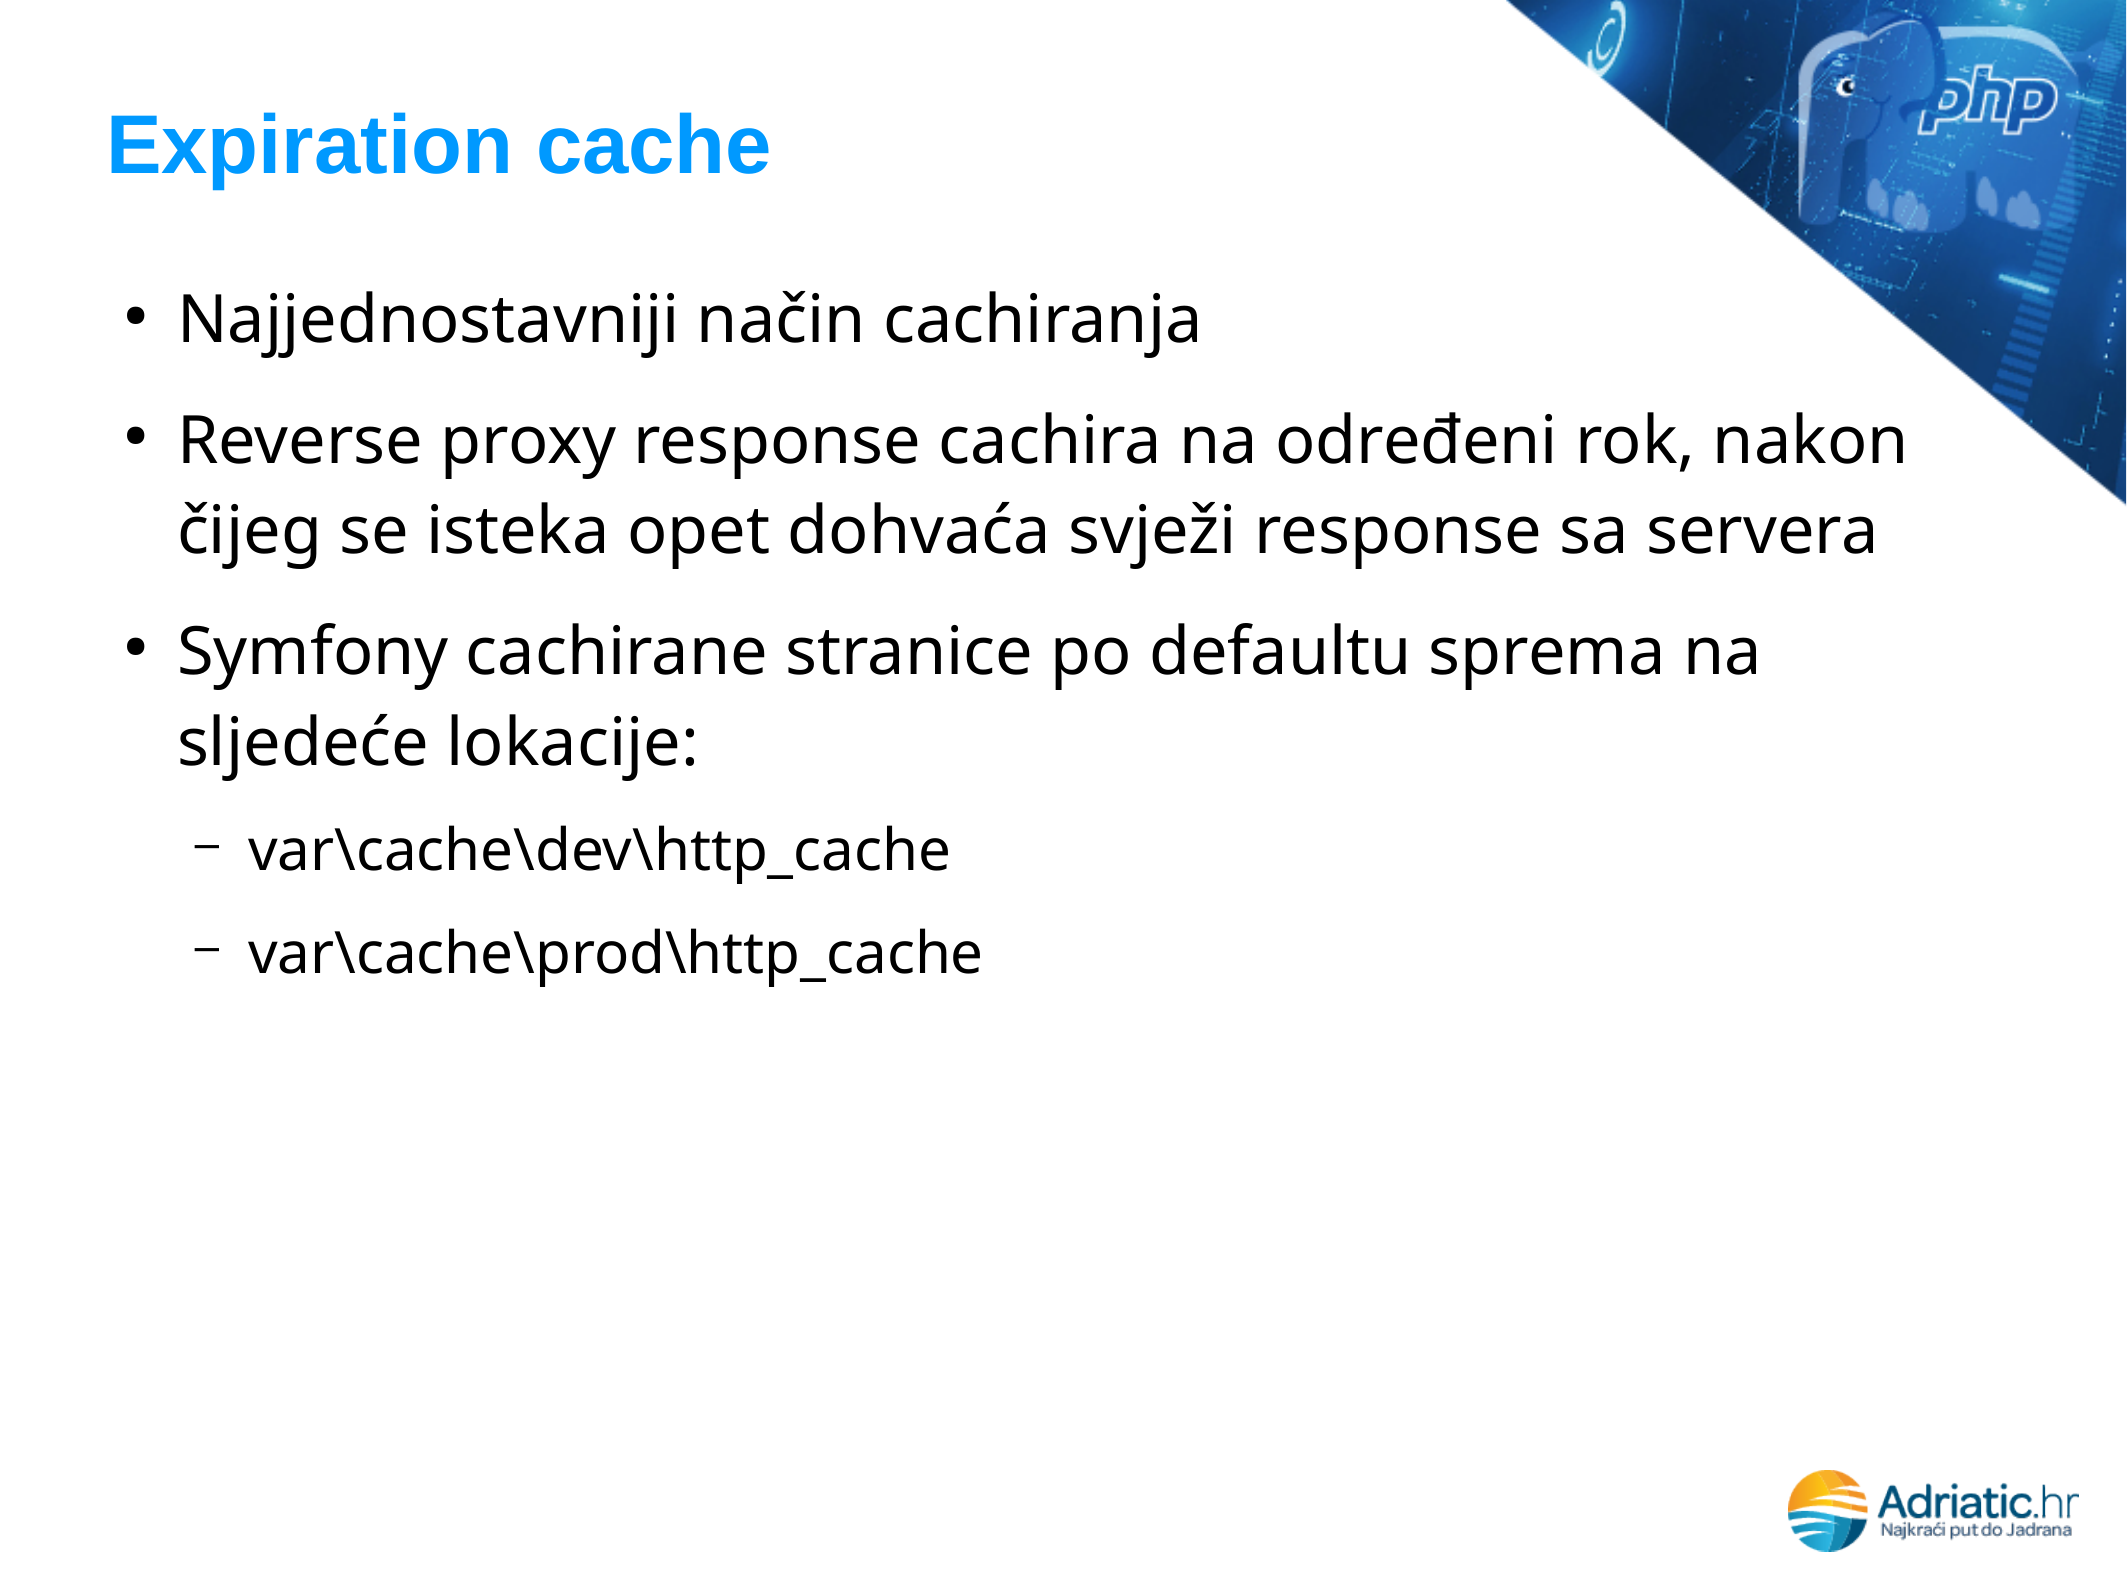

# Expiration cache
Najjednostavniji način cachiranja
Reverse proxy response cachira na određeni rok, nakon čijeg se isteka opet dohvaća svježi response sa servera
Symfony cachirane stranice po defaultu sprema na sljedeće lokacije:
var\cache\dev\http_cache
var\cache\prod\http_cache